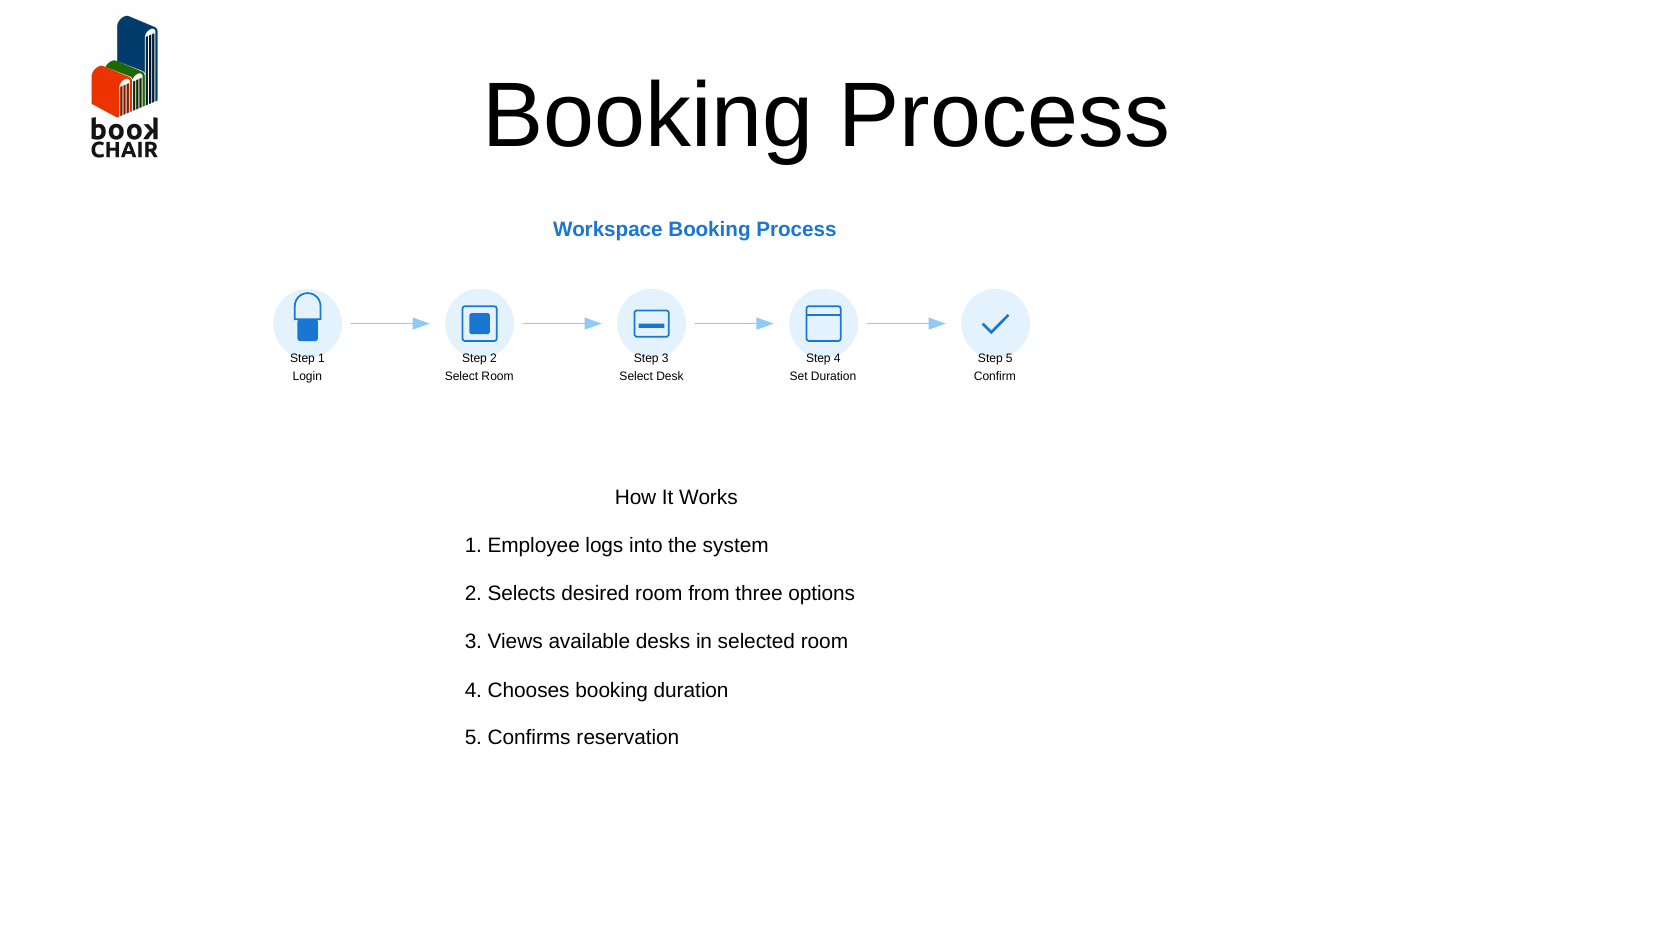

# Booking Process
		How It Works
1. Employee logs into the system
2. Selects desired room from three options
3. Views available desks in selected room
4. Chooses booking duration
5. Confirms reservation